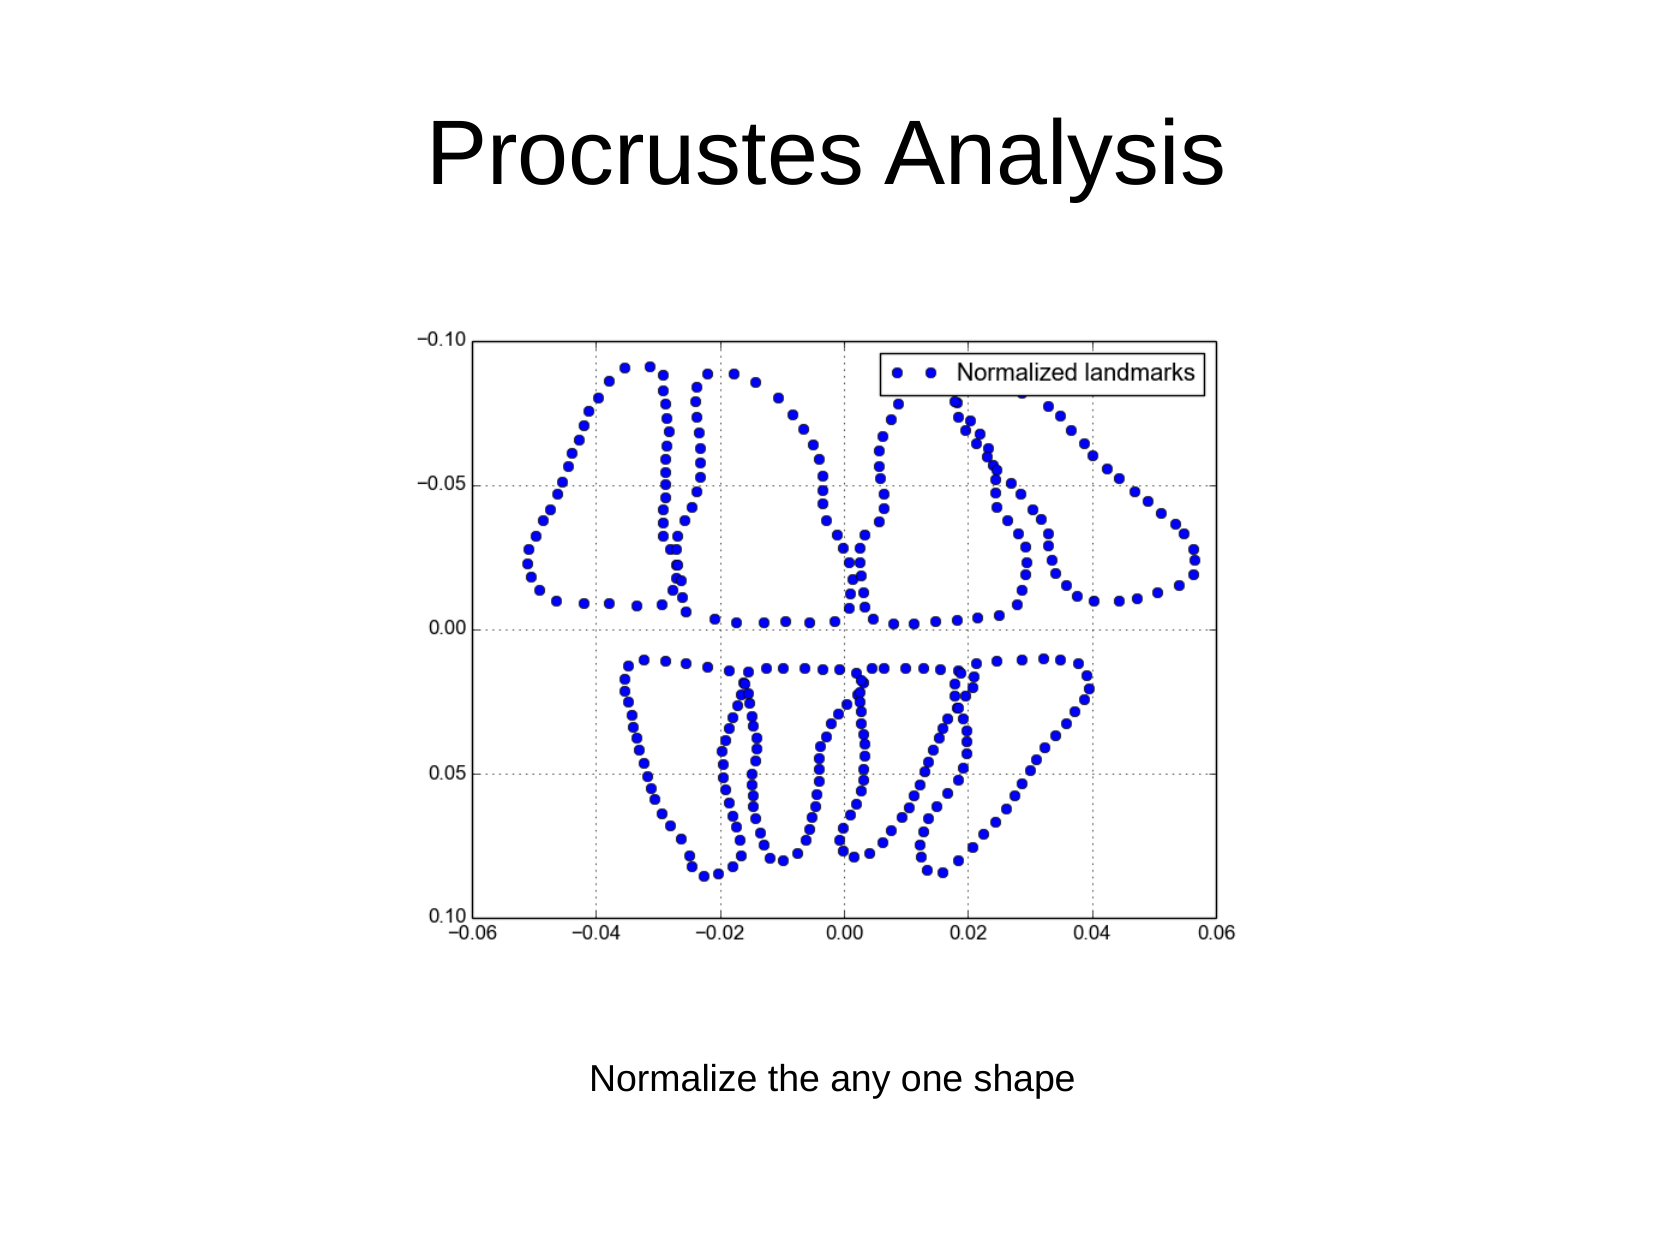

# Procrustes Analysis
Normalize the any one shape